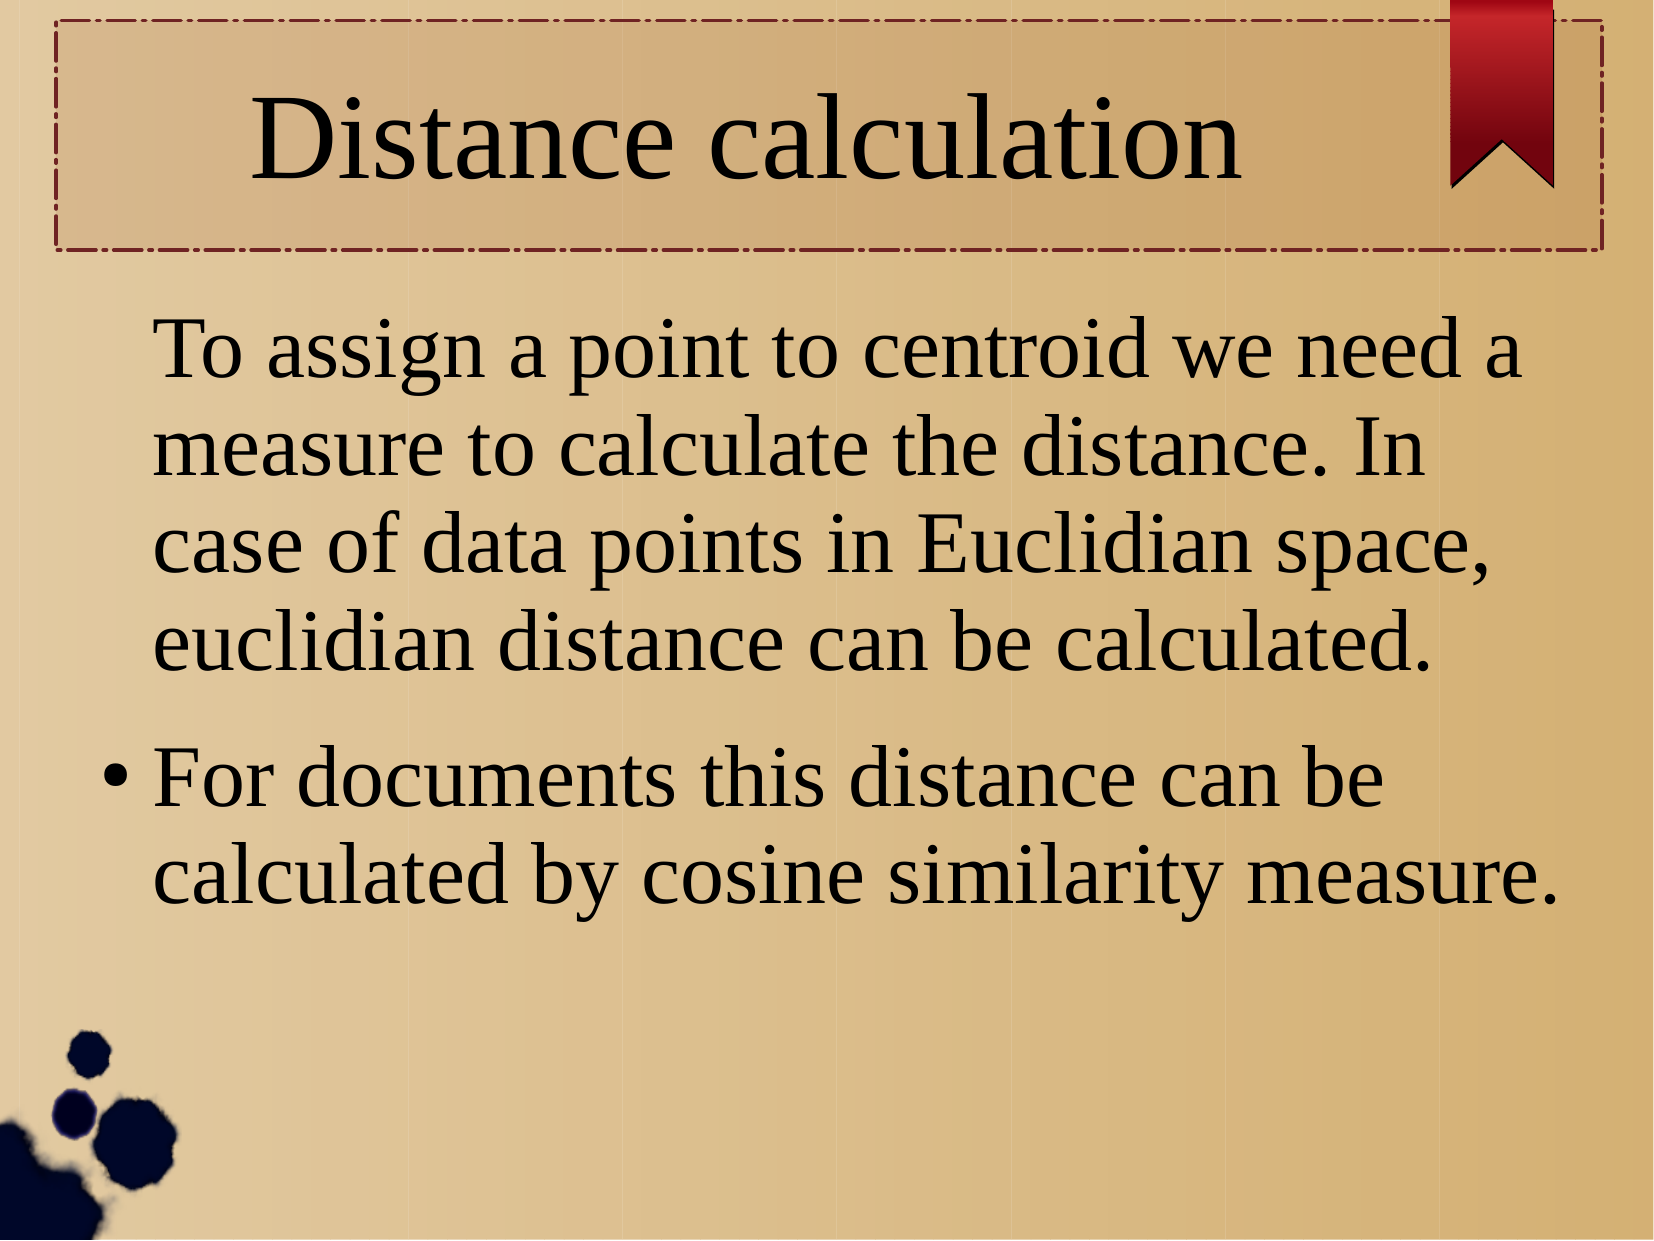

# Distance calculation
To assign a point to centroid we need a measure to calculate the distance. In case of data points in Euclidian space, euclidian distance can be calculated.
For documents this distance can be calculated by cosine similarity measure.